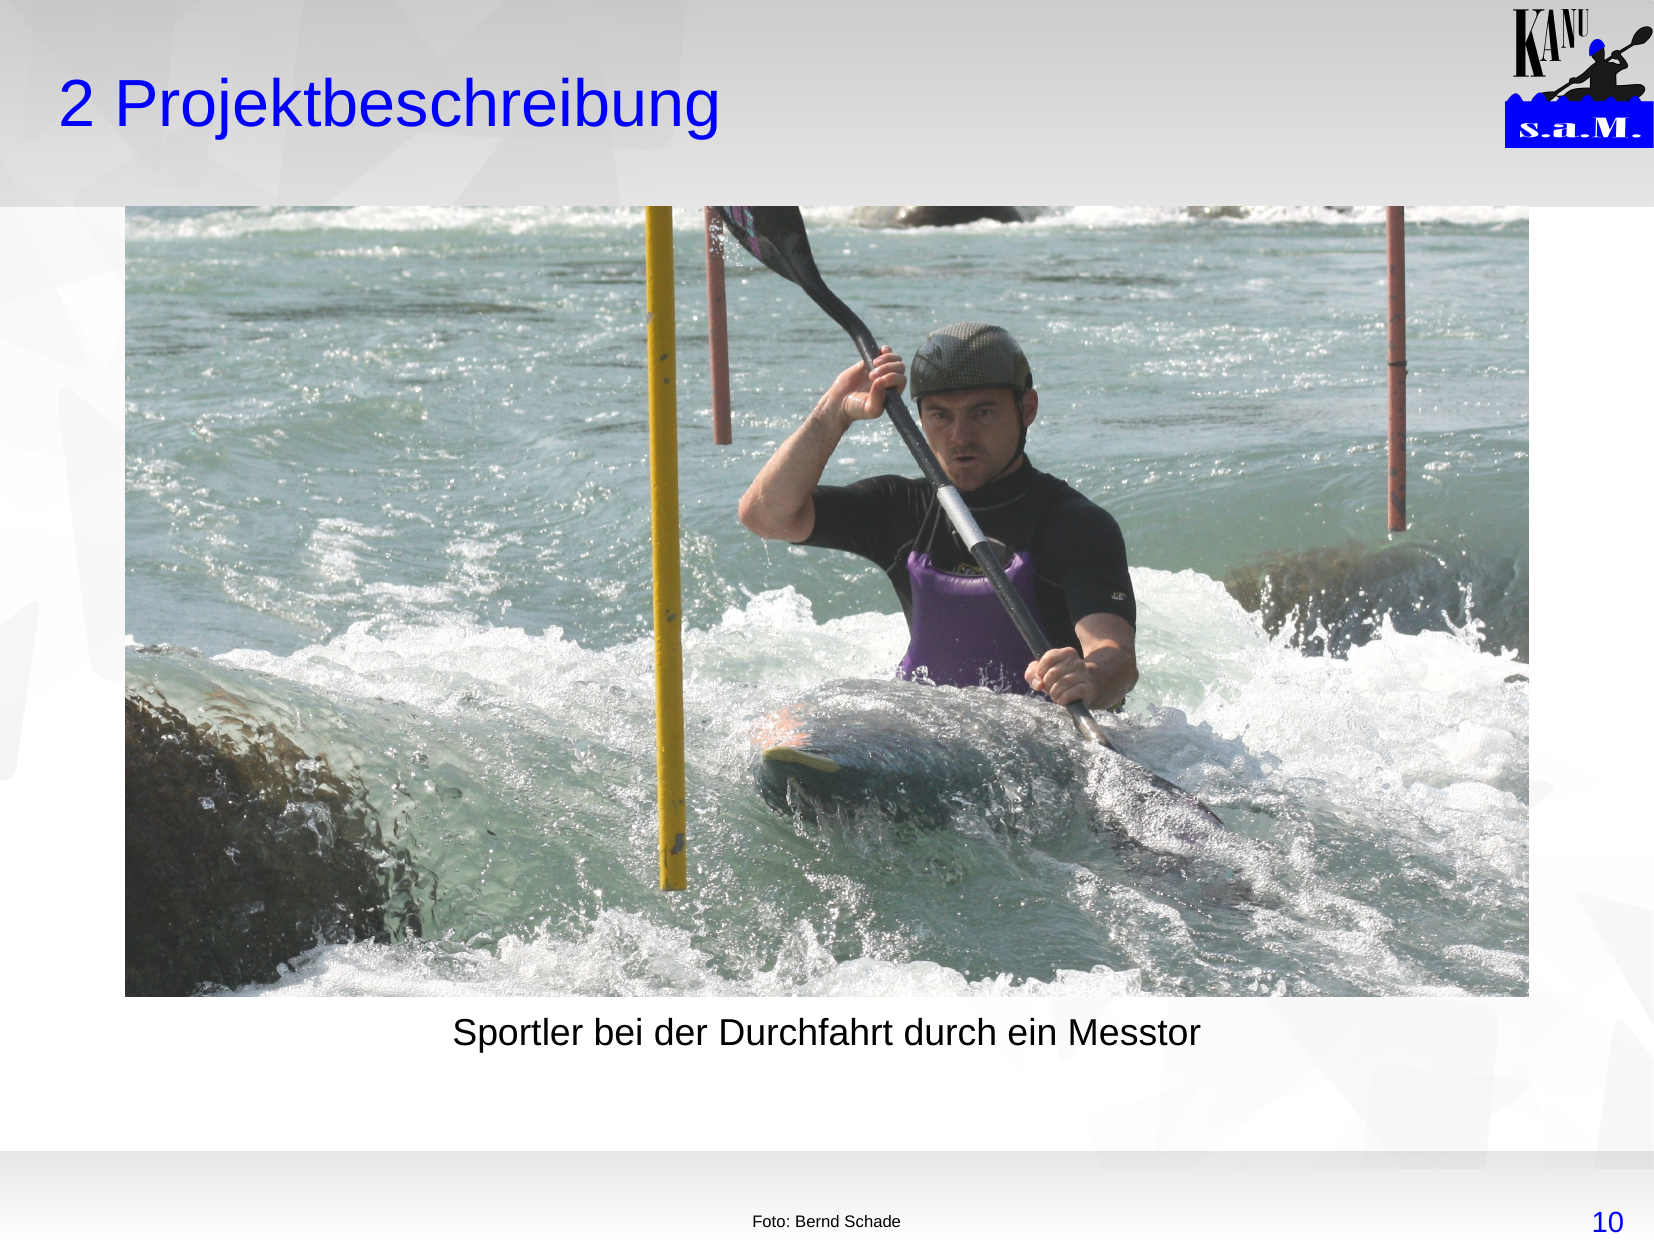

# 2 Projektbeschreibung
Sportler bei der Durchfahrt durch ein Messtor
Foto: Bernd Schade
10